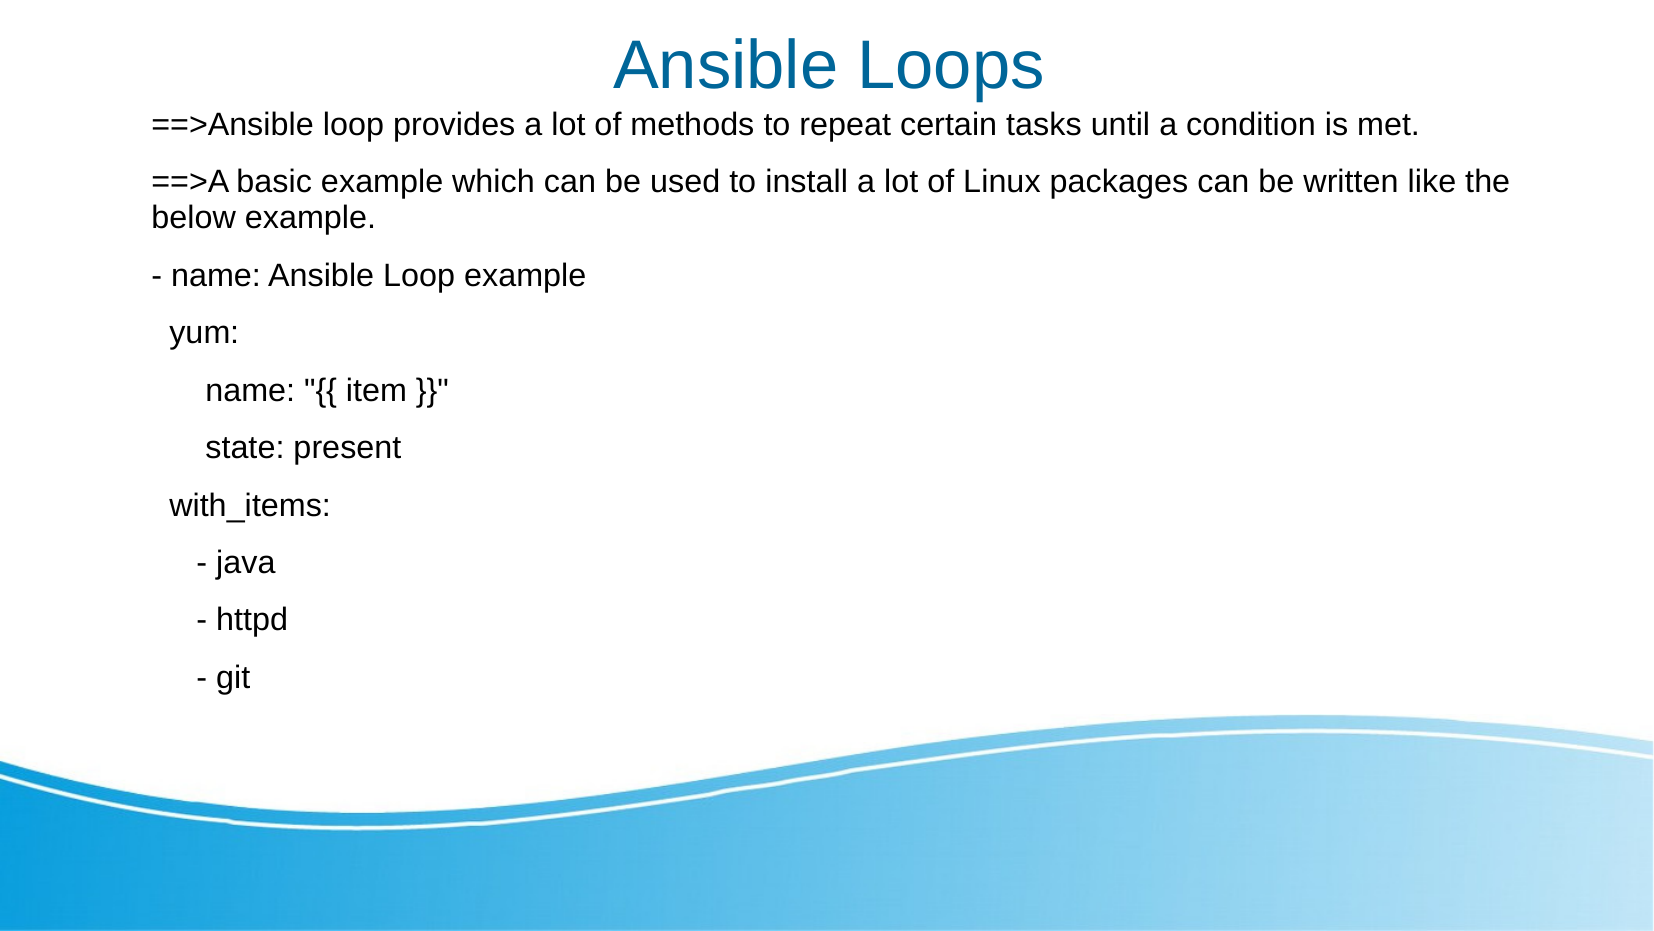

# Ansible Loops
==>Ansible loop provides a lot of methods to repeat certain tasks until a condition is met.
==>A basic example which can be used to install a lot of Linux packages can be written like the below example.
- name: Ansible Loop example
 yum:
 name: "{{ item }}"
 state: present
 with_items:
 - java
 - httpd
 - git